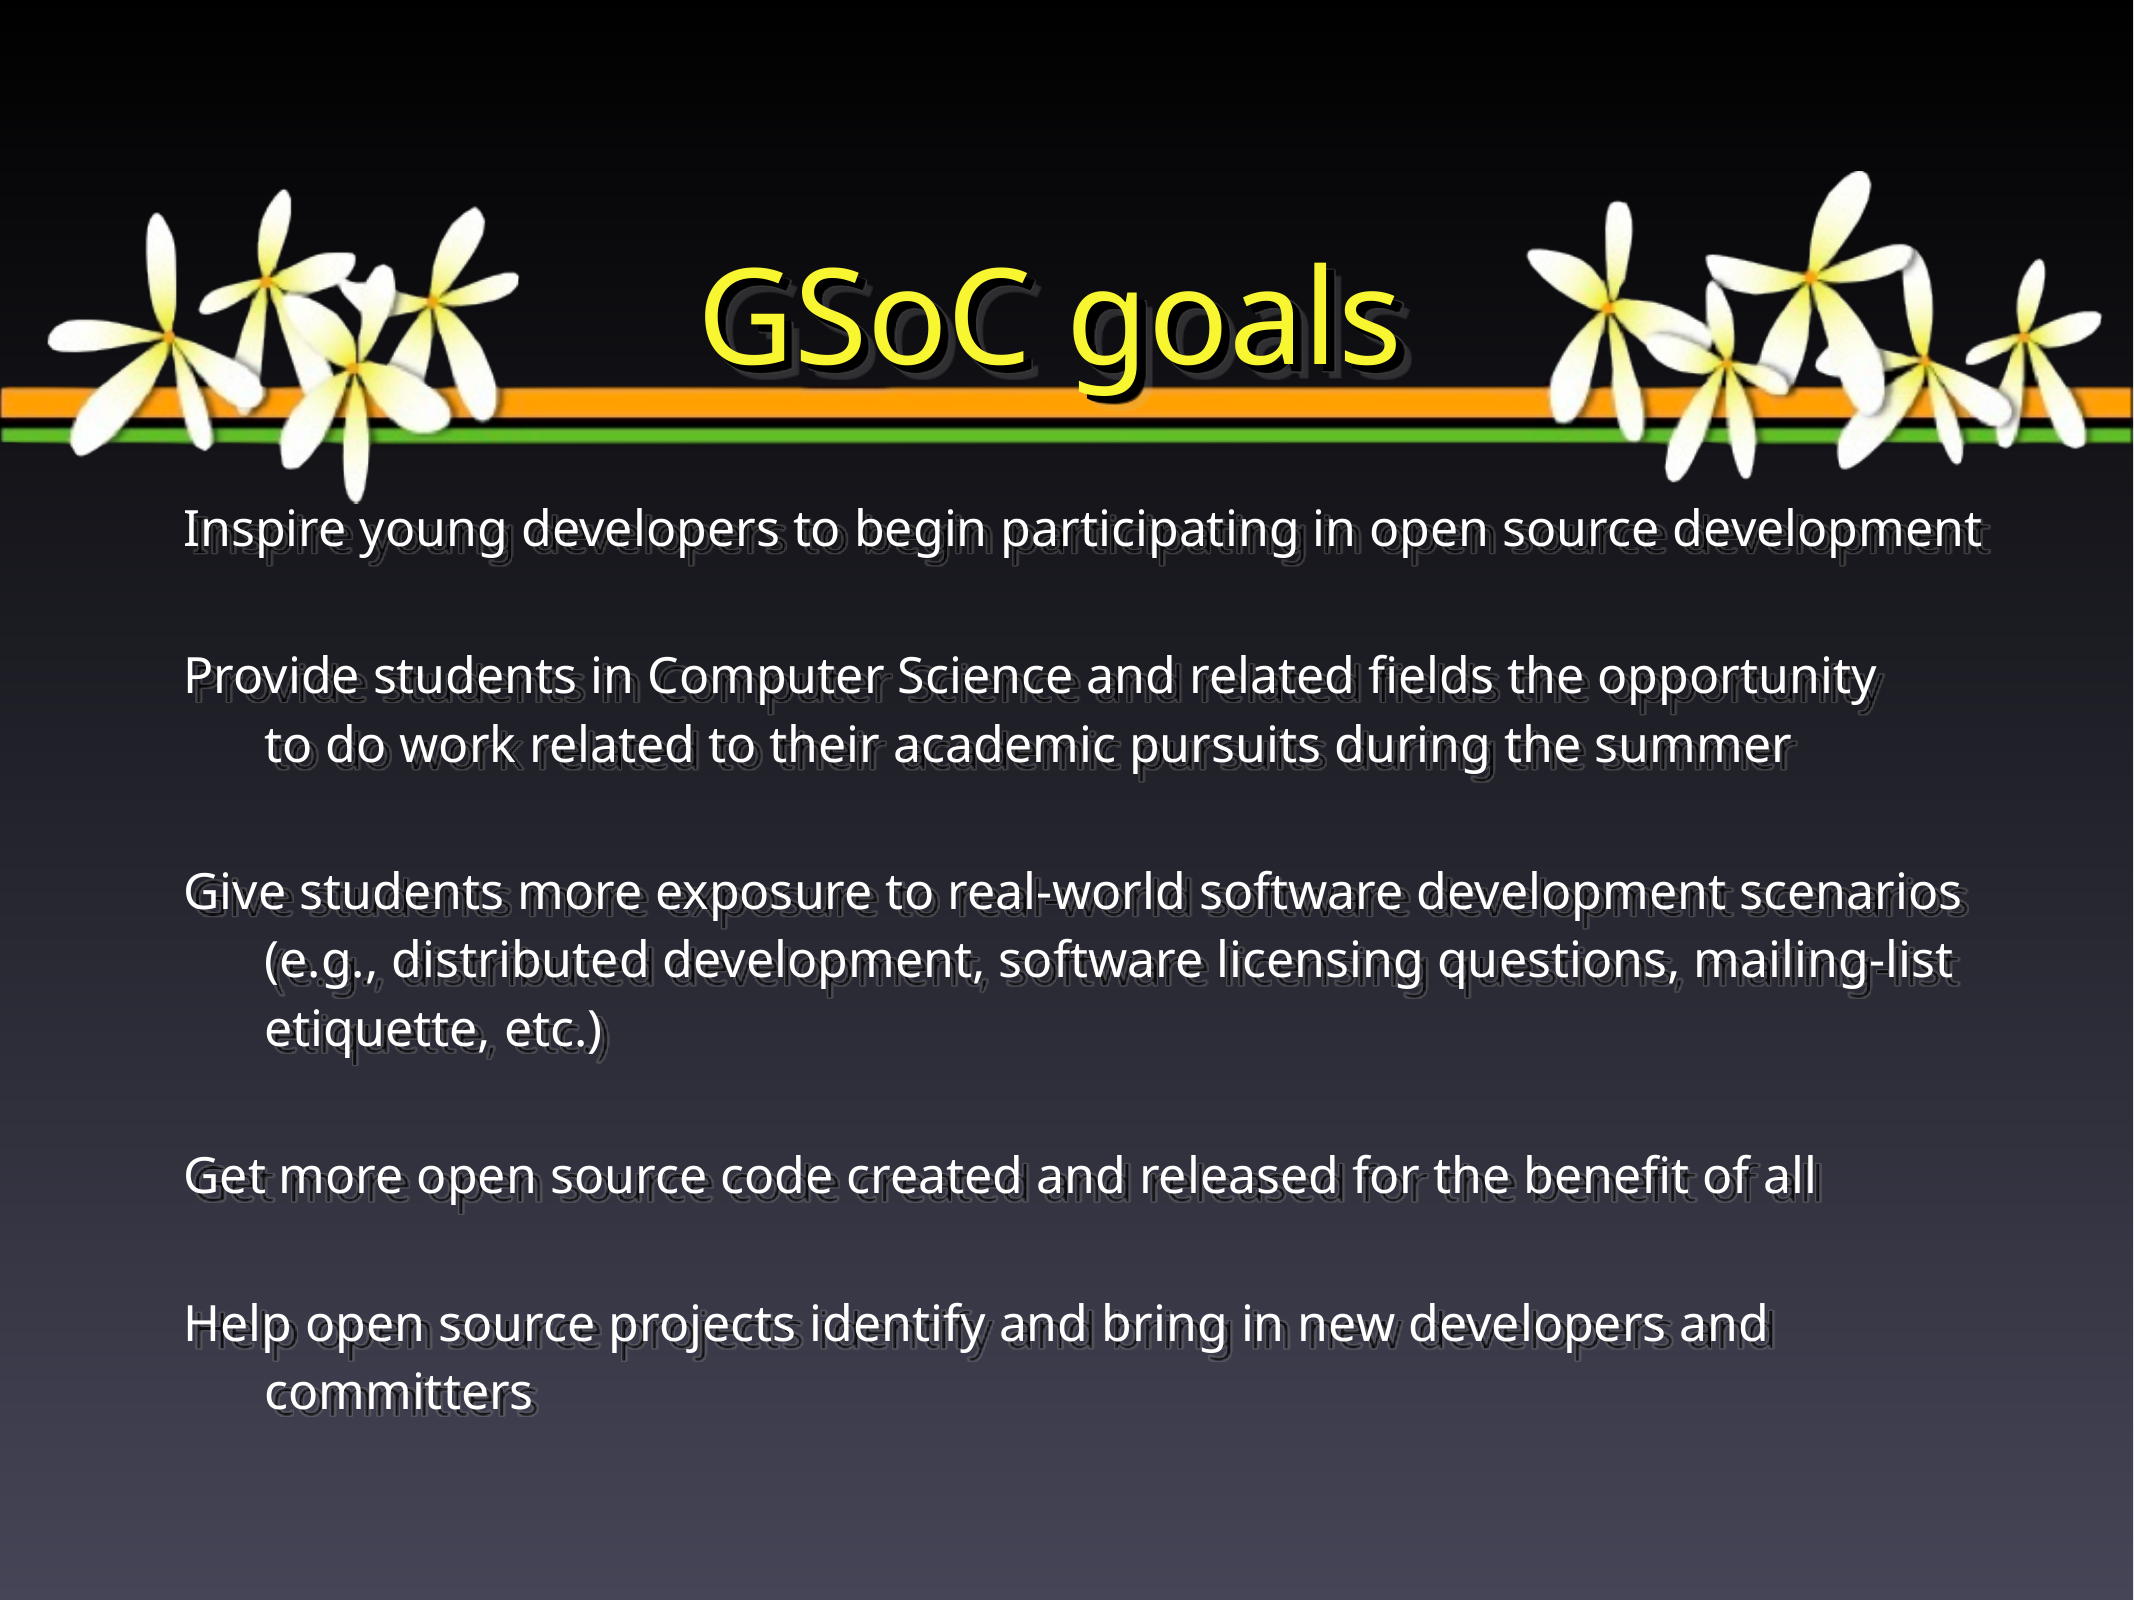

GSoC goals
# Inspire young developers to begin participating in open source development
Provide students in Computer Science and related fields the opportunity
to do work related to their academic pursuits during the summer
Give students more exposure to real-world software development scenarios
(e.g., distributed development, software licensing questions, mailing-list etiquette, etc.)
Get more open source code created and released for the benefit of all
Help open source projects identify and bring in new developers and committers